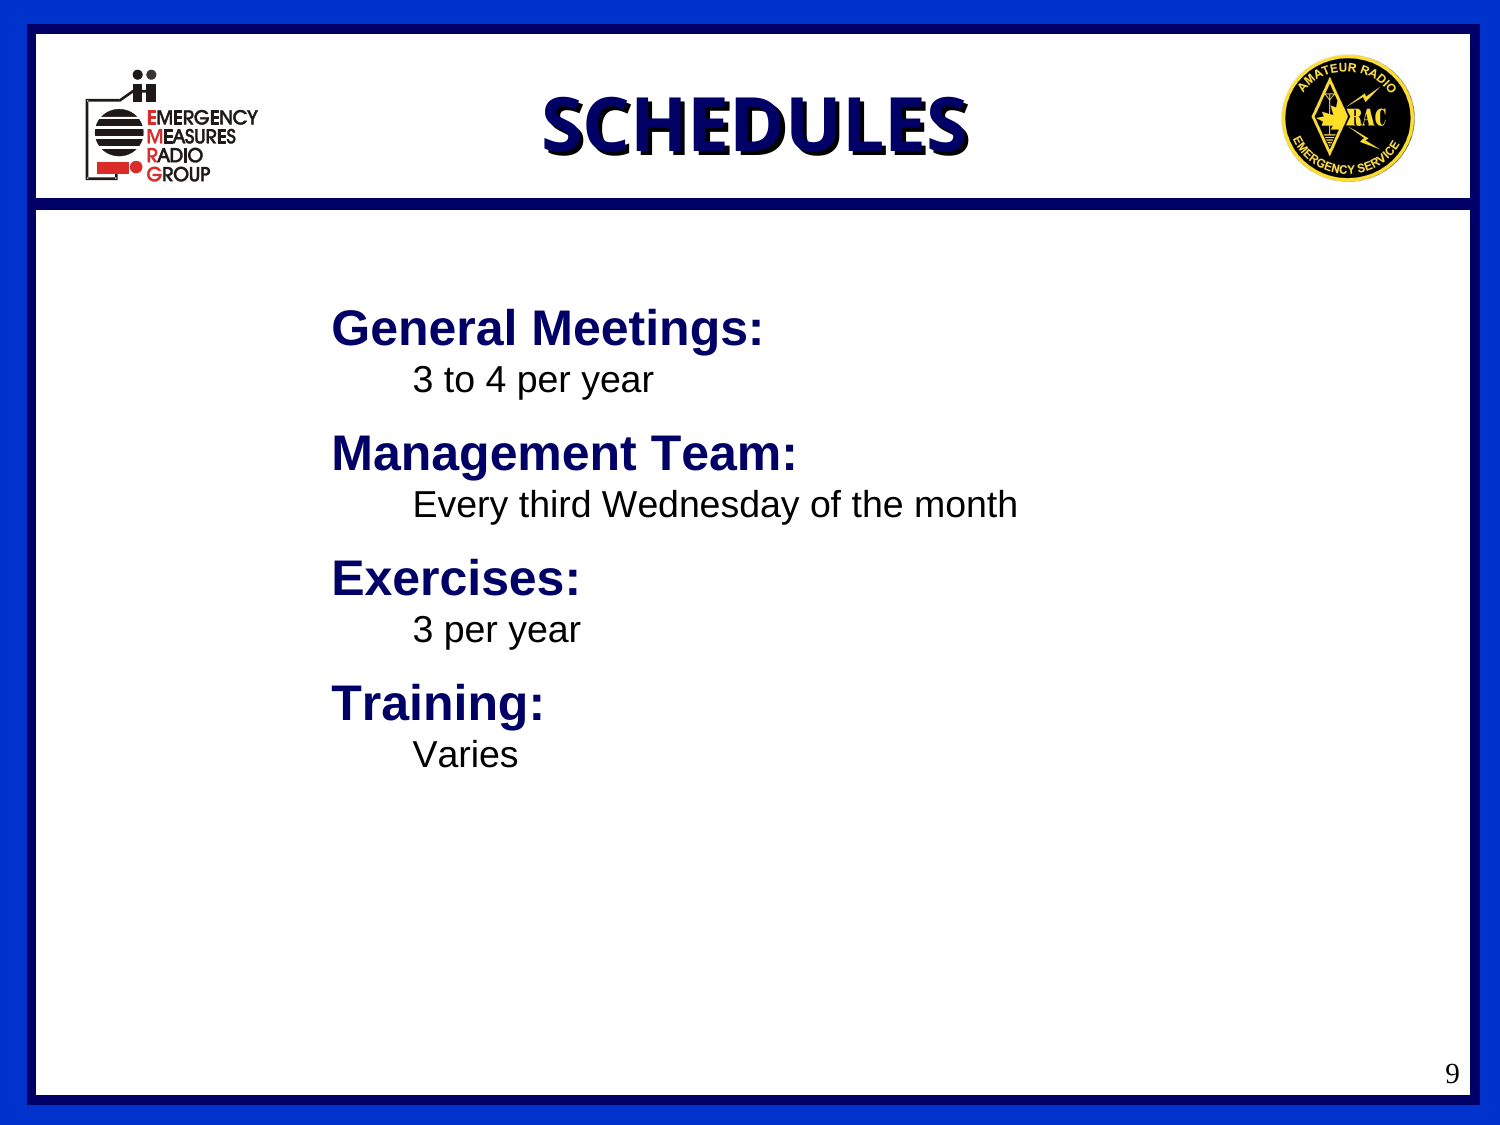

SCHEDULES
General Meetings:
3 to 4 per year
Management Team:
Every third Wednesday of the month
Exercises:
3 per year
Training:
Varies
9